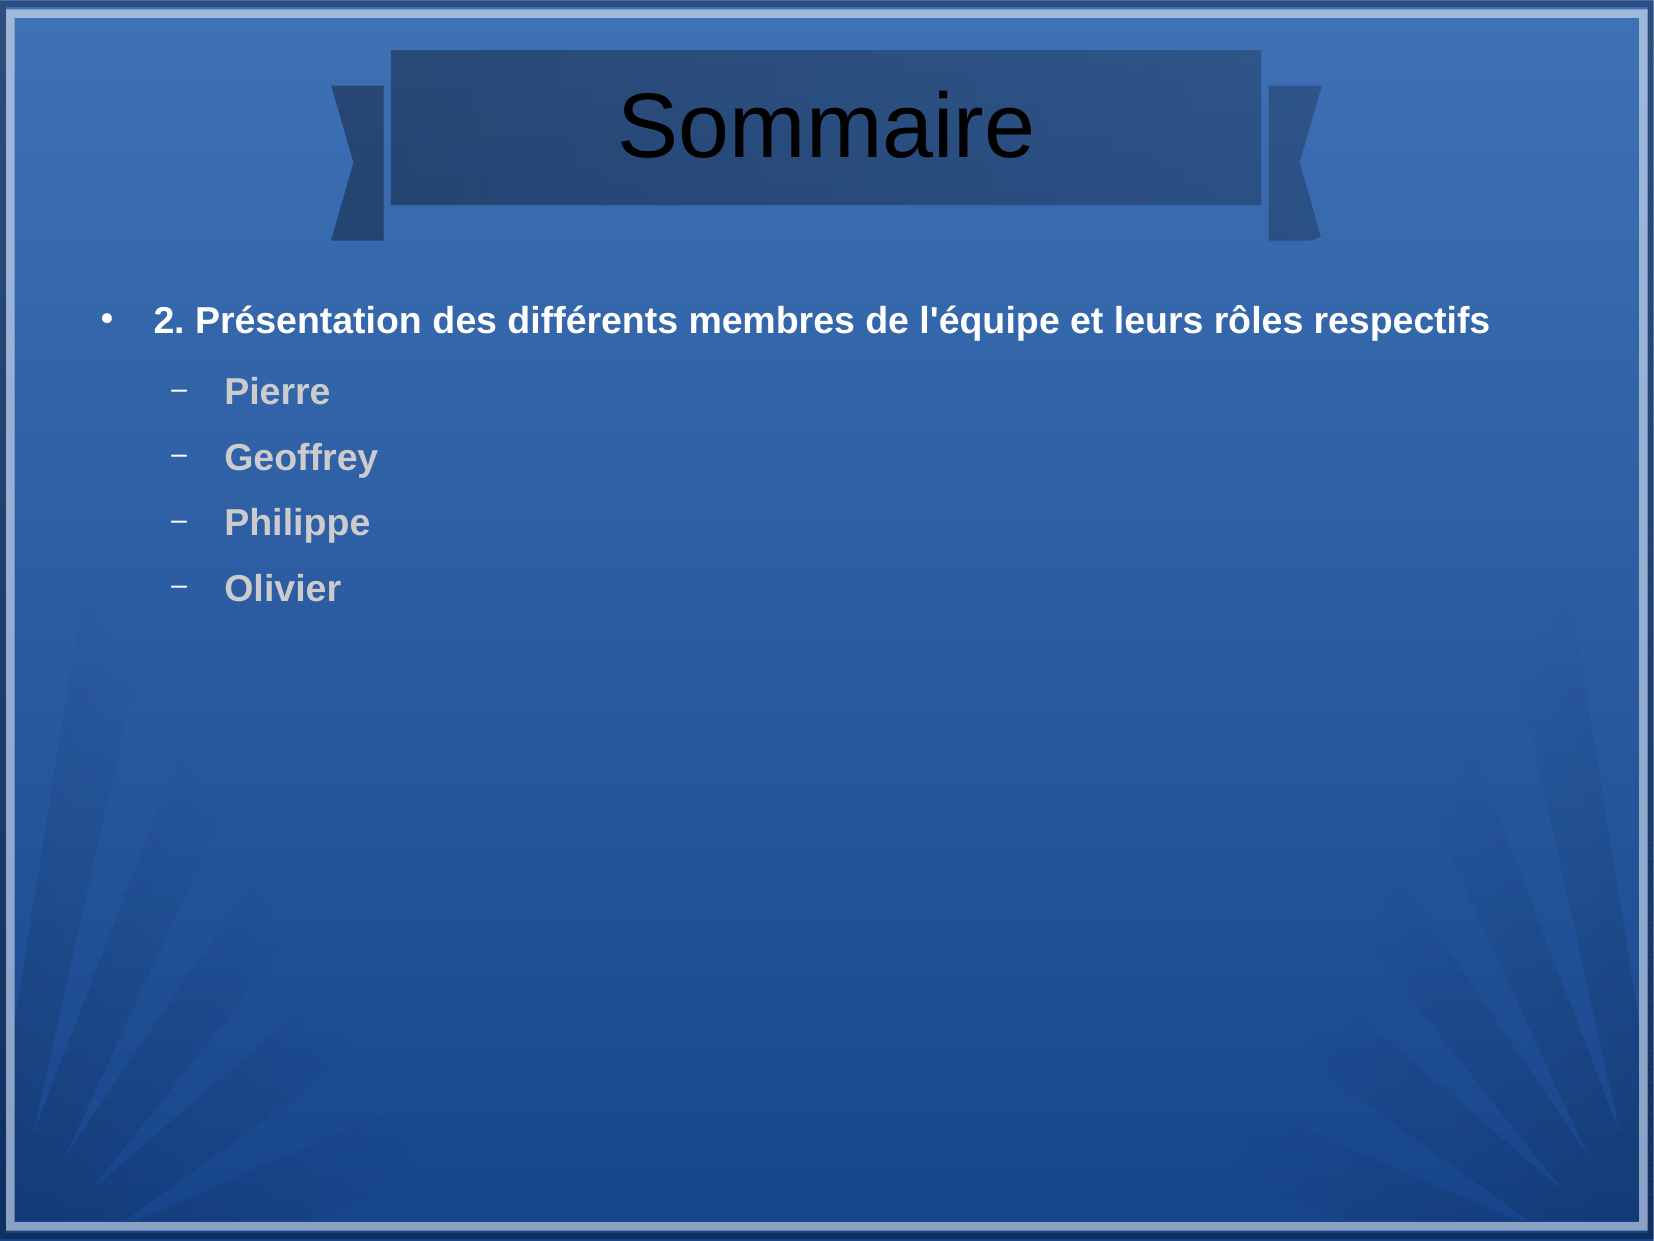

# Sommaire
2. Présentation des différents membres de l'équipe et leurs rôles respectifs
Pierre
Geoffrey
Philippe
Olivier